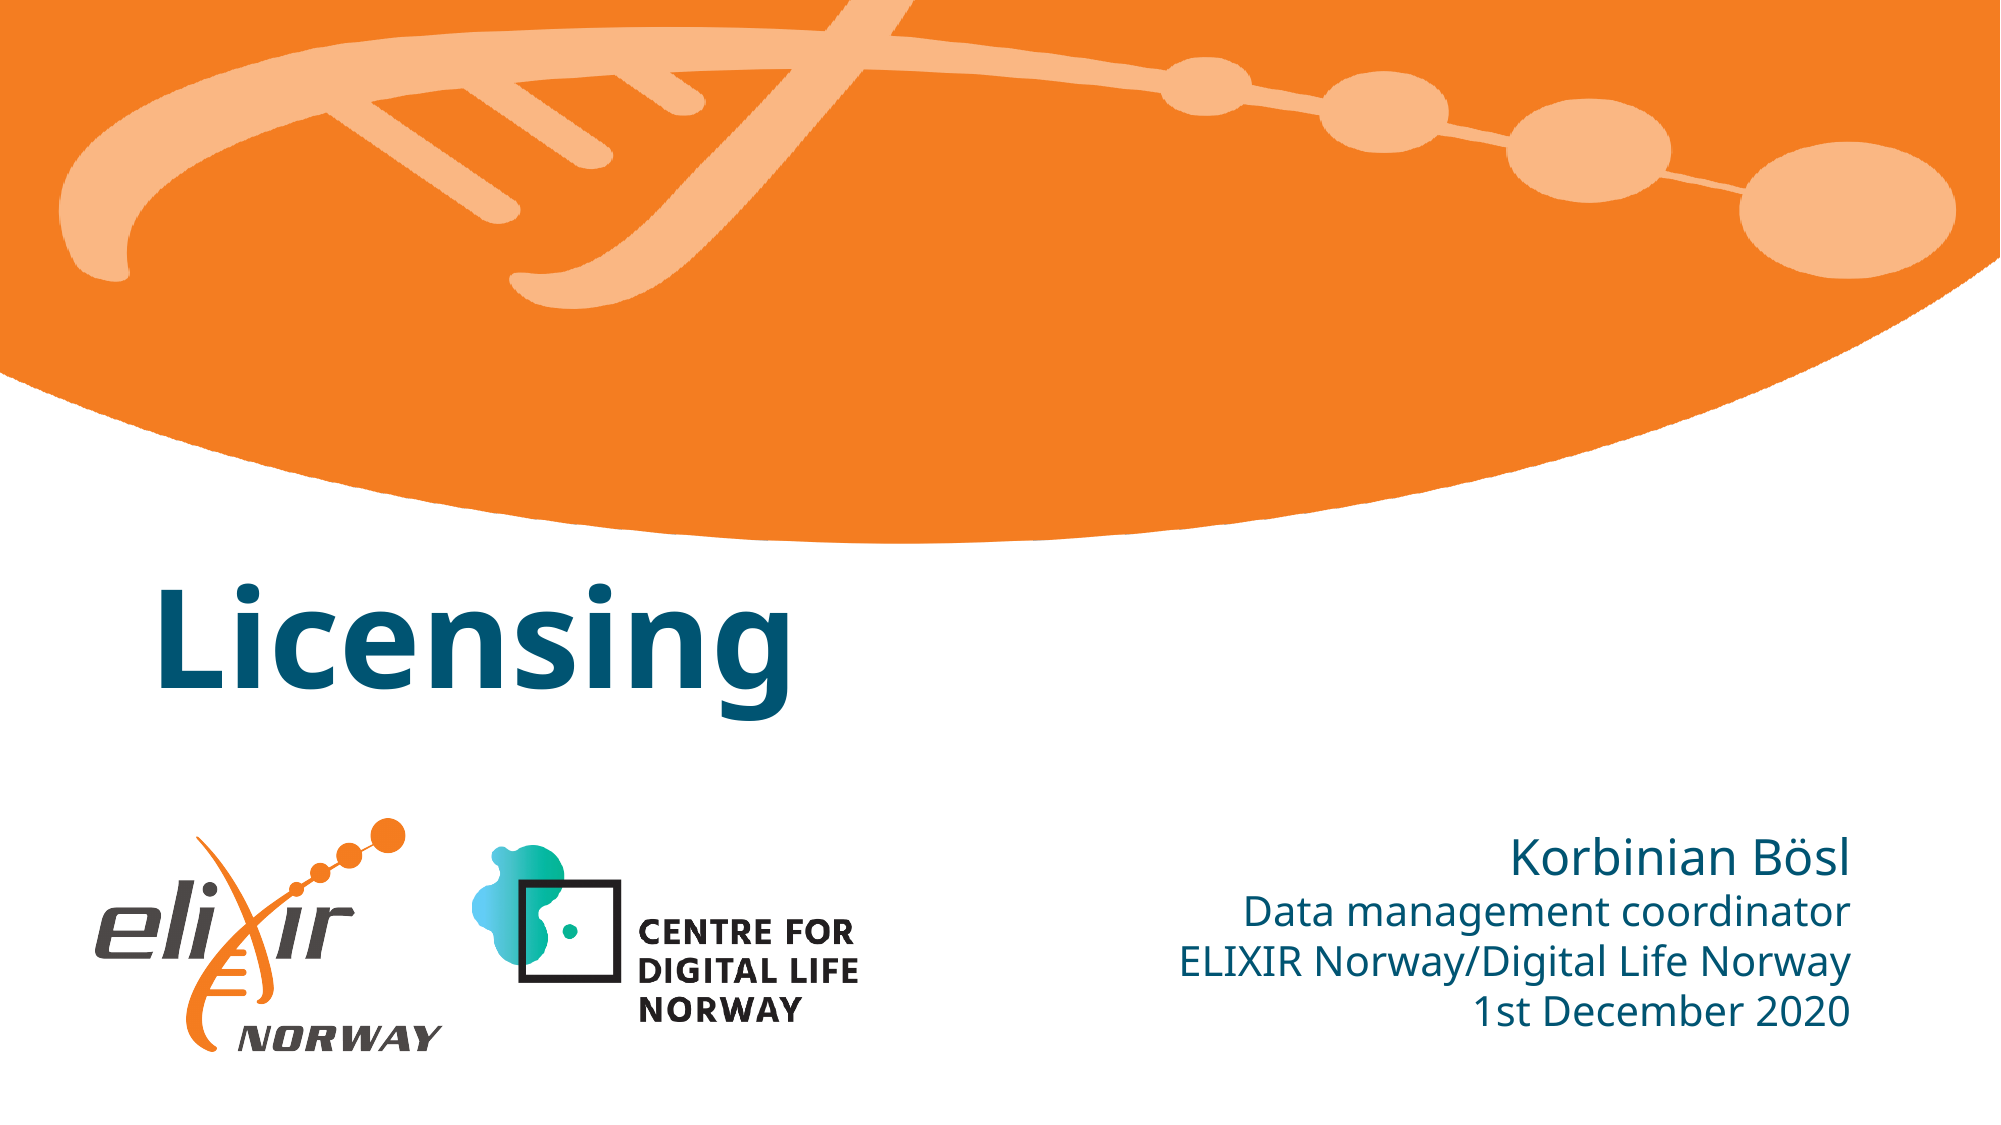

# Licensing
Korbinian Bösl
Data management coordinator
ELIXIR Norway/Digital Life Norway
1st December 2020